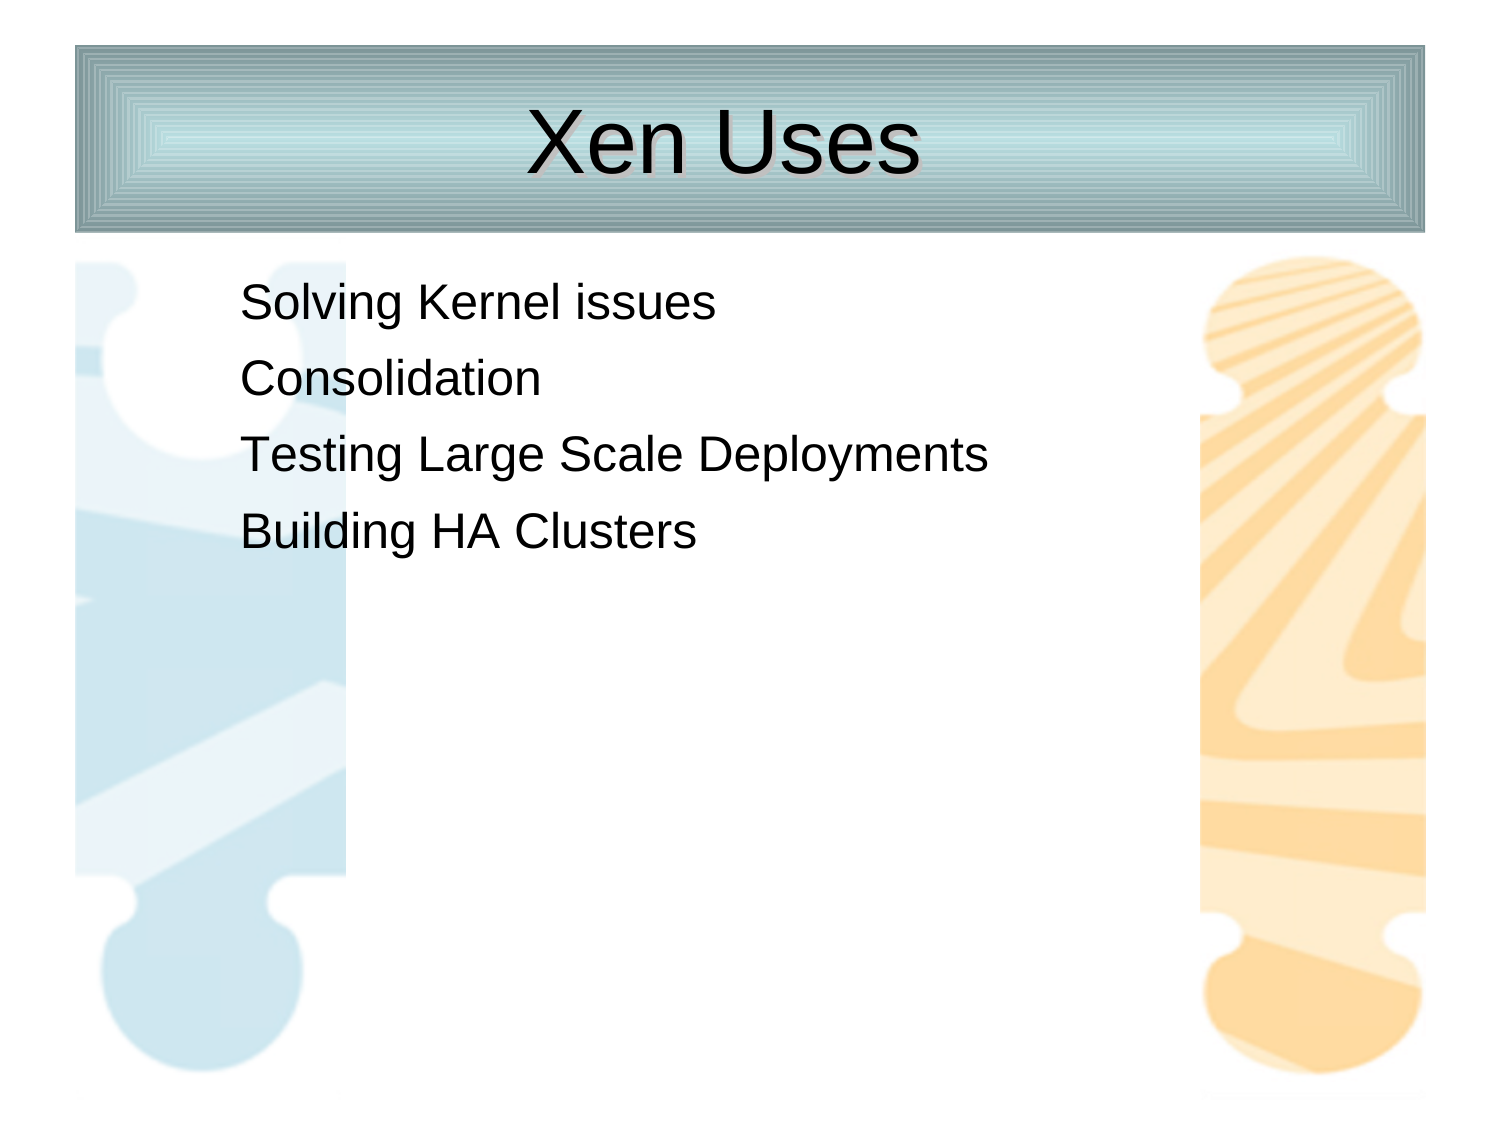

# Xen Uses
Solving Kernel issues
Consolidation
Testing Large Scale Deployments
Building HA Clusters